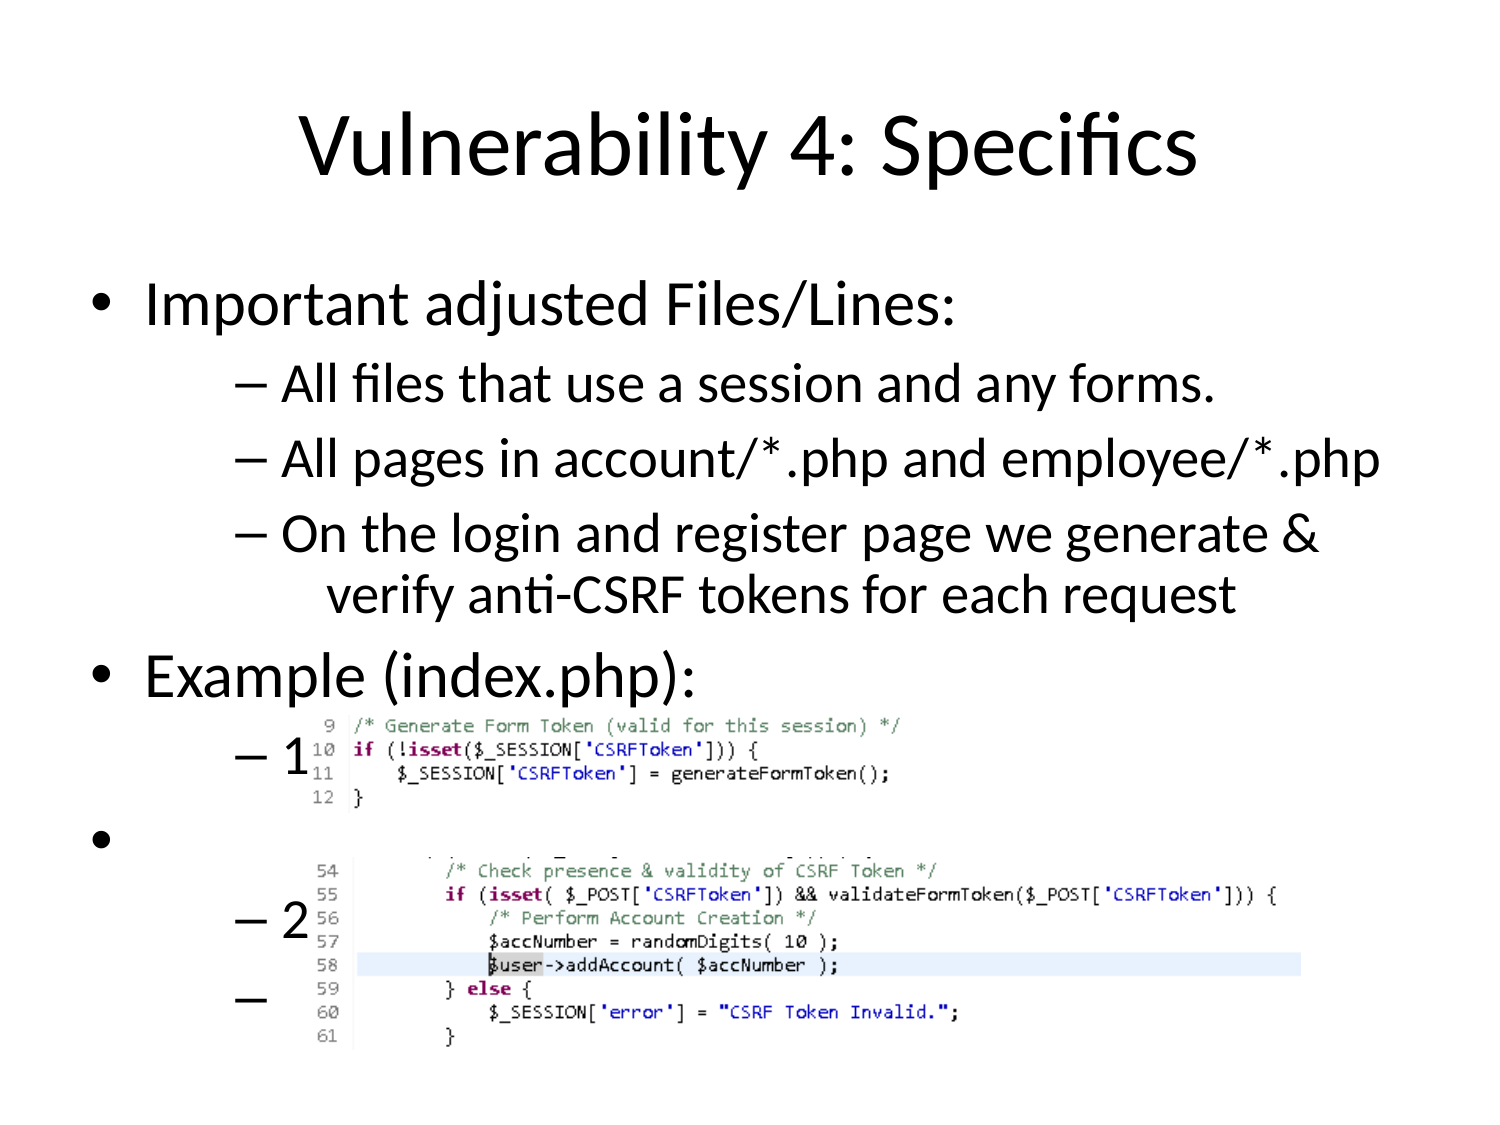

# Vulnerability 4: Specifics
Important adjusted Files/Lines:
All files that use a session and any forms.
All pages in account/*.php and employee/*.php
On the login and register page we generate & verify anti-CSRF tokens for each request
Example (index.php):
1.)
2.)